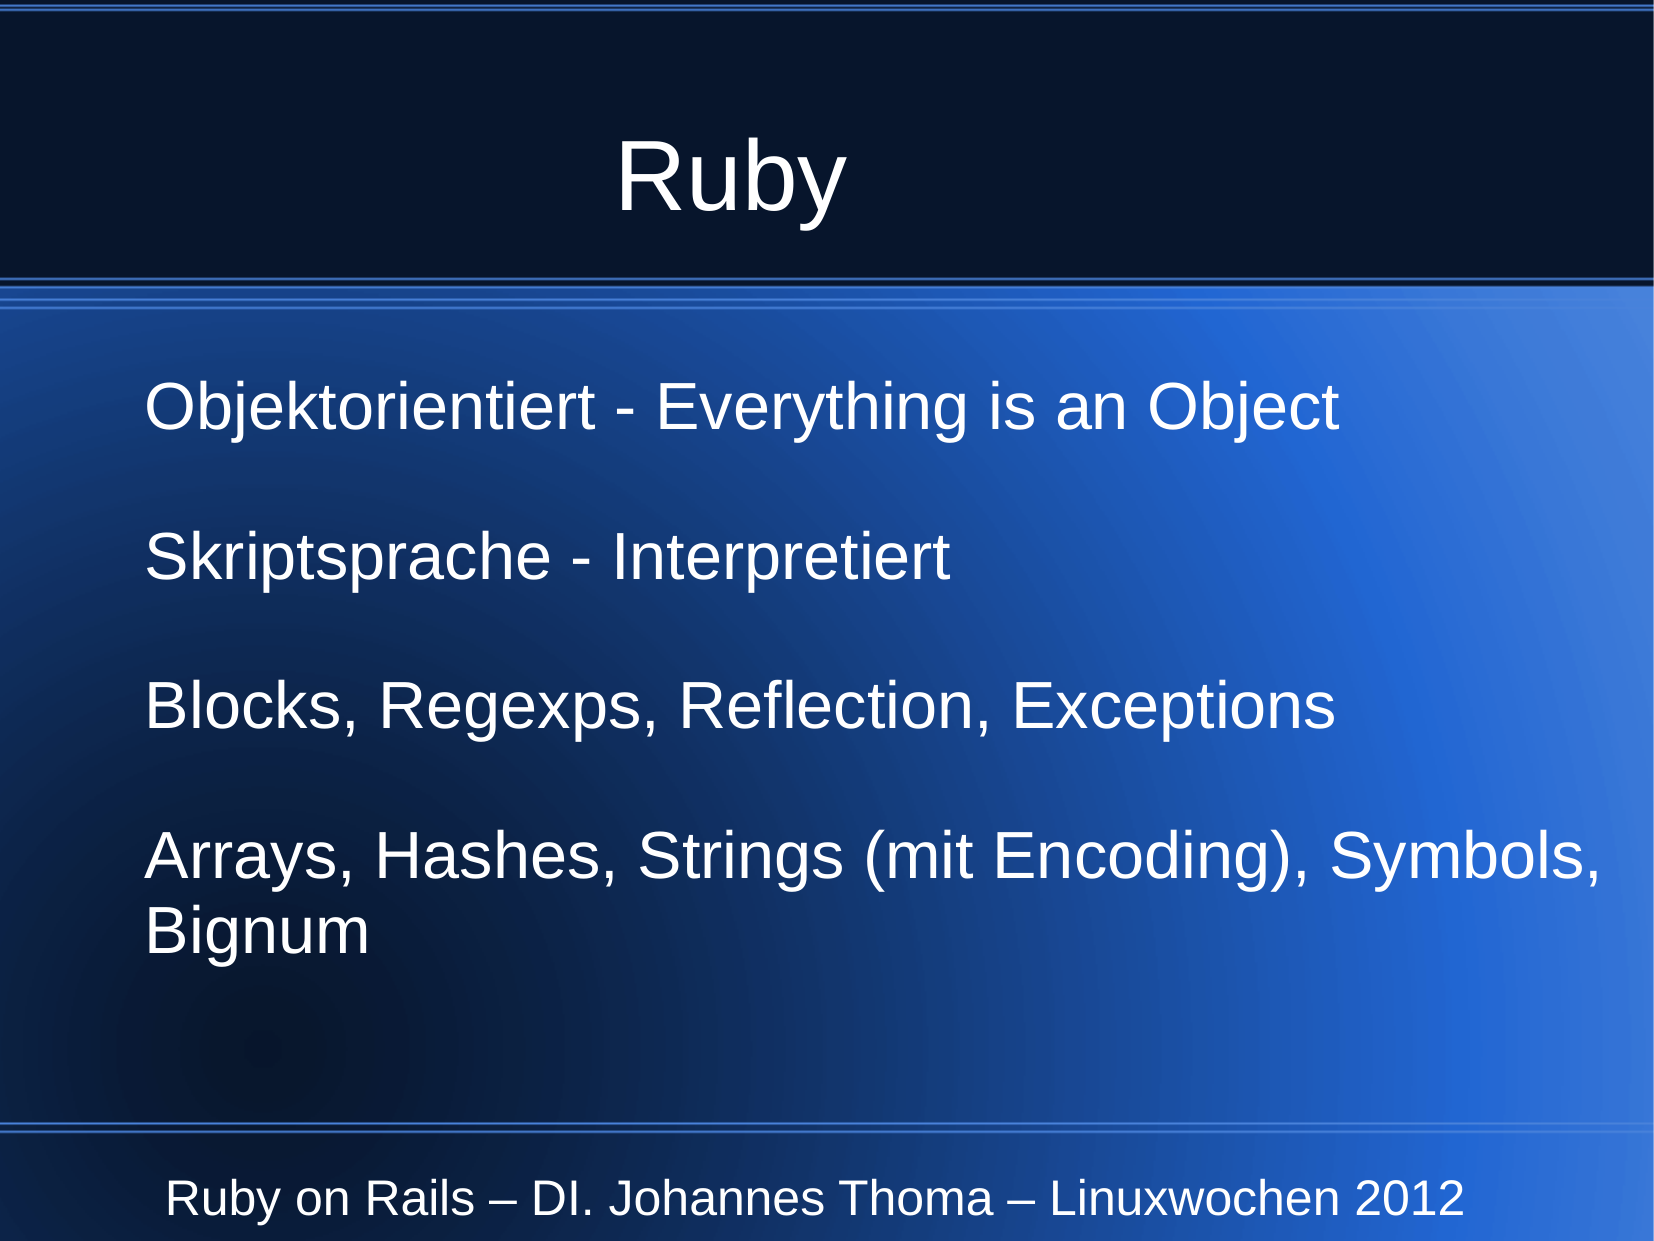

Ruby
Objektorientiert - Everything is an Object
Skriptsprache - Interpretiert
Blocks, Regexps, Reflection, Exceptions
Arrays, Hashes, Strings (mit Encoding), Symbols,
Bignum
Ruby on Rails – DI. Johannes Thoma – Linuxwochen 2012